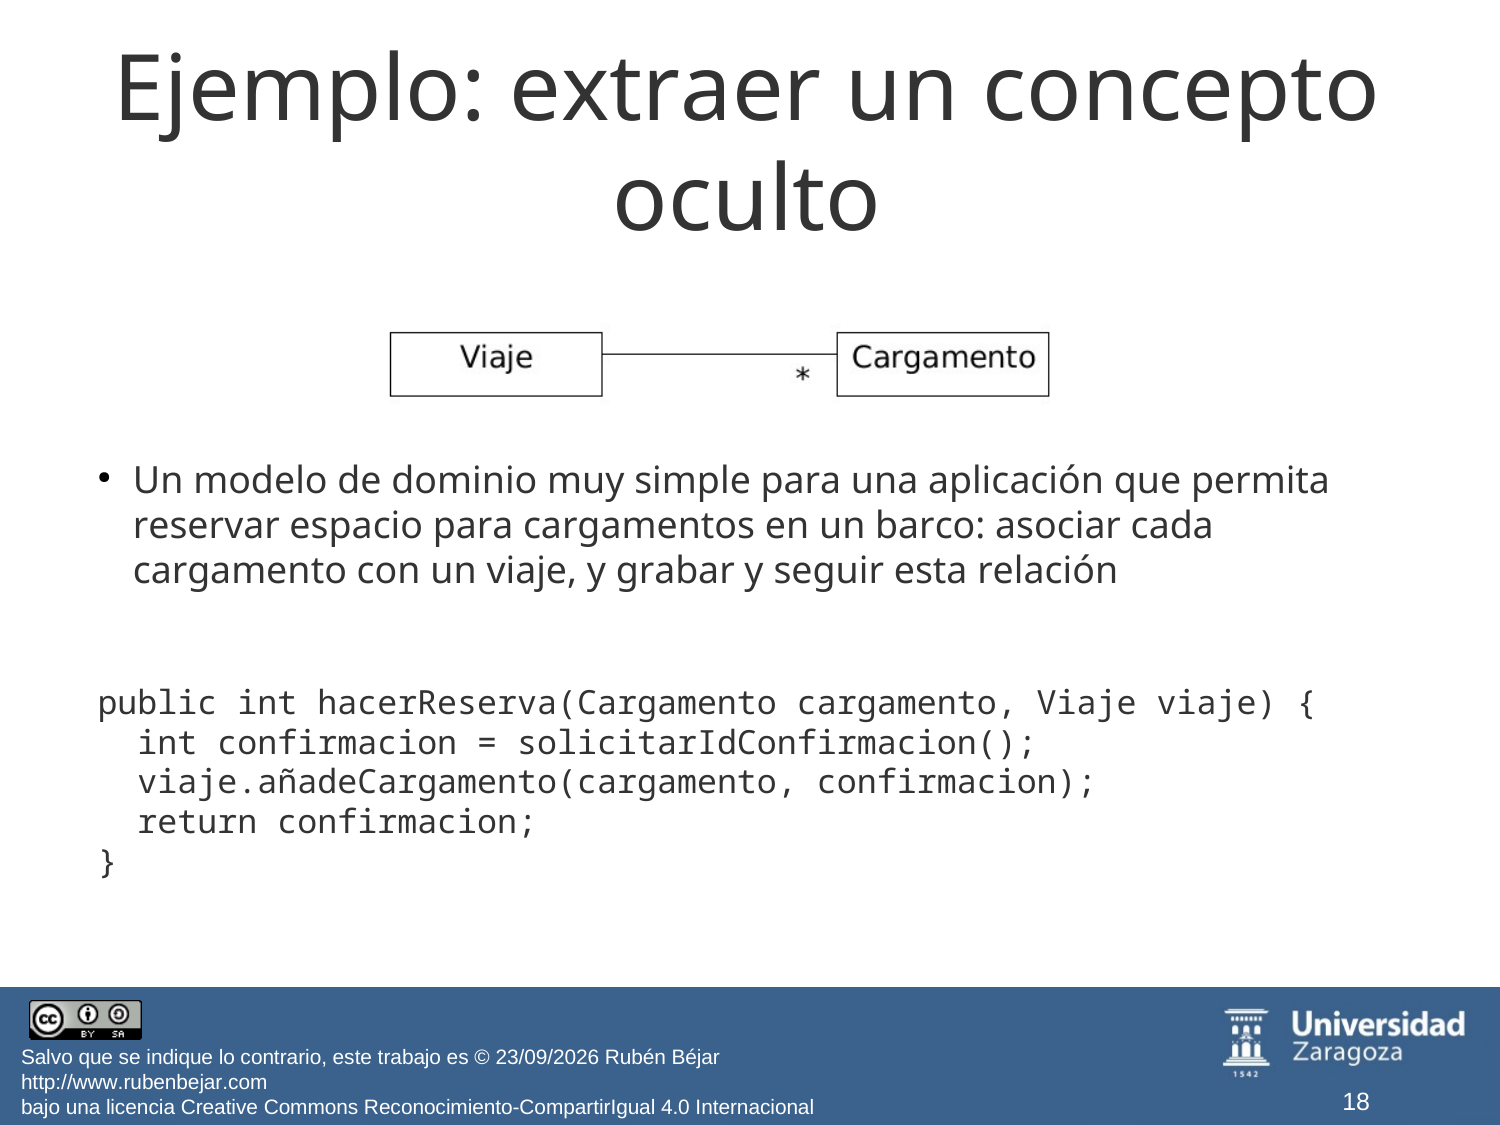

# Ejemplo: extraer un concepto oculto
Un modelo de dominio muy simple para una aplicación que permita reservar espacio para cargamentos en un barco: asociar cada cargamento con un viaje, y grabar y seguir esta relación
public int hacerReserva(Cargamento cargamento, Viaje viaje) {
 int confirmacion = solicitarIdConfirmacion();
 viaje.añadeCargamento(cargamento, confirmacion);
 return confirmacion;
}